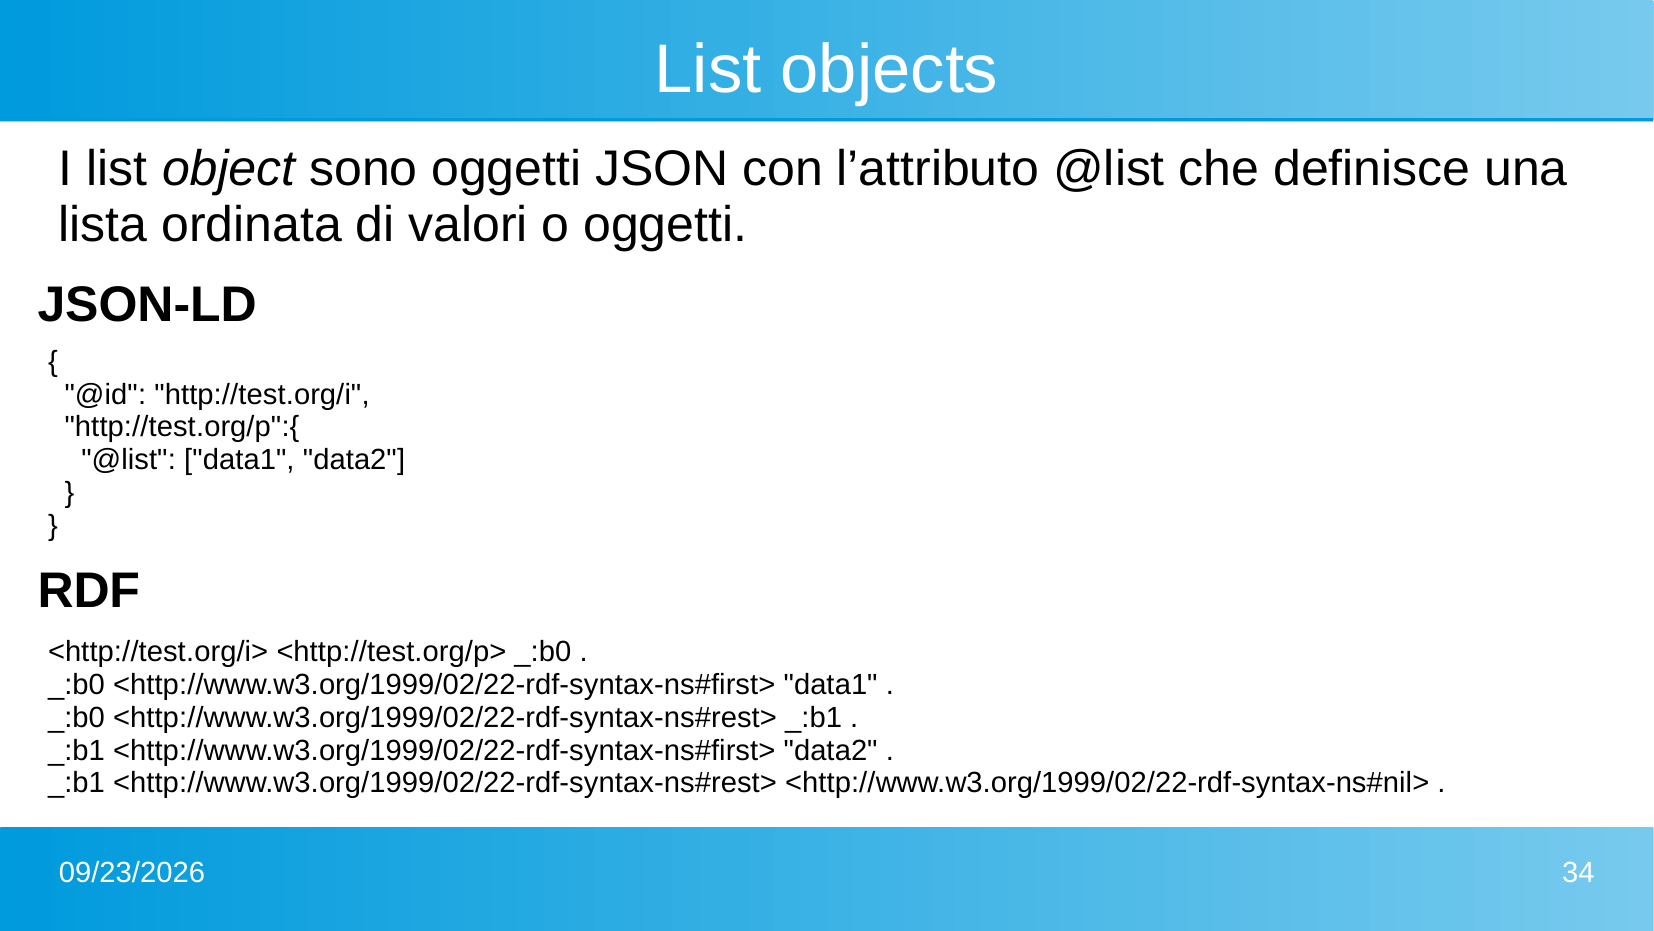

# List objects
I list object sono oggetti JSON con l’attributo @list che definisce una lista ordinata di valori o oggetti.
JSON-LD
{
 "@id": "http://test.org/i",
 "http://test.org/p":{
 "@list": ["data1", "data2"]
 }
}
RDF
<http://test.org/i> <http://test.org/p> _:b0 .
_:b0 <http://www.w3.org/1999/02/22-rdf-syntax-ns#first> "data1" .
_:b0 <http://www.w3.org/1999/02/22-rdf-syntax-ns#rest> _:b1 .
_:b1 <http://www.w3.org/1999/02/22-rdf-syntax-ns#first> "data2" .
_:b1 <http://www.w3.org/1999/02/22-rdf-syntax-ns#rest> <http://www.w3.org/1999/02/22-rdf-syntax-ns#nil> .
34